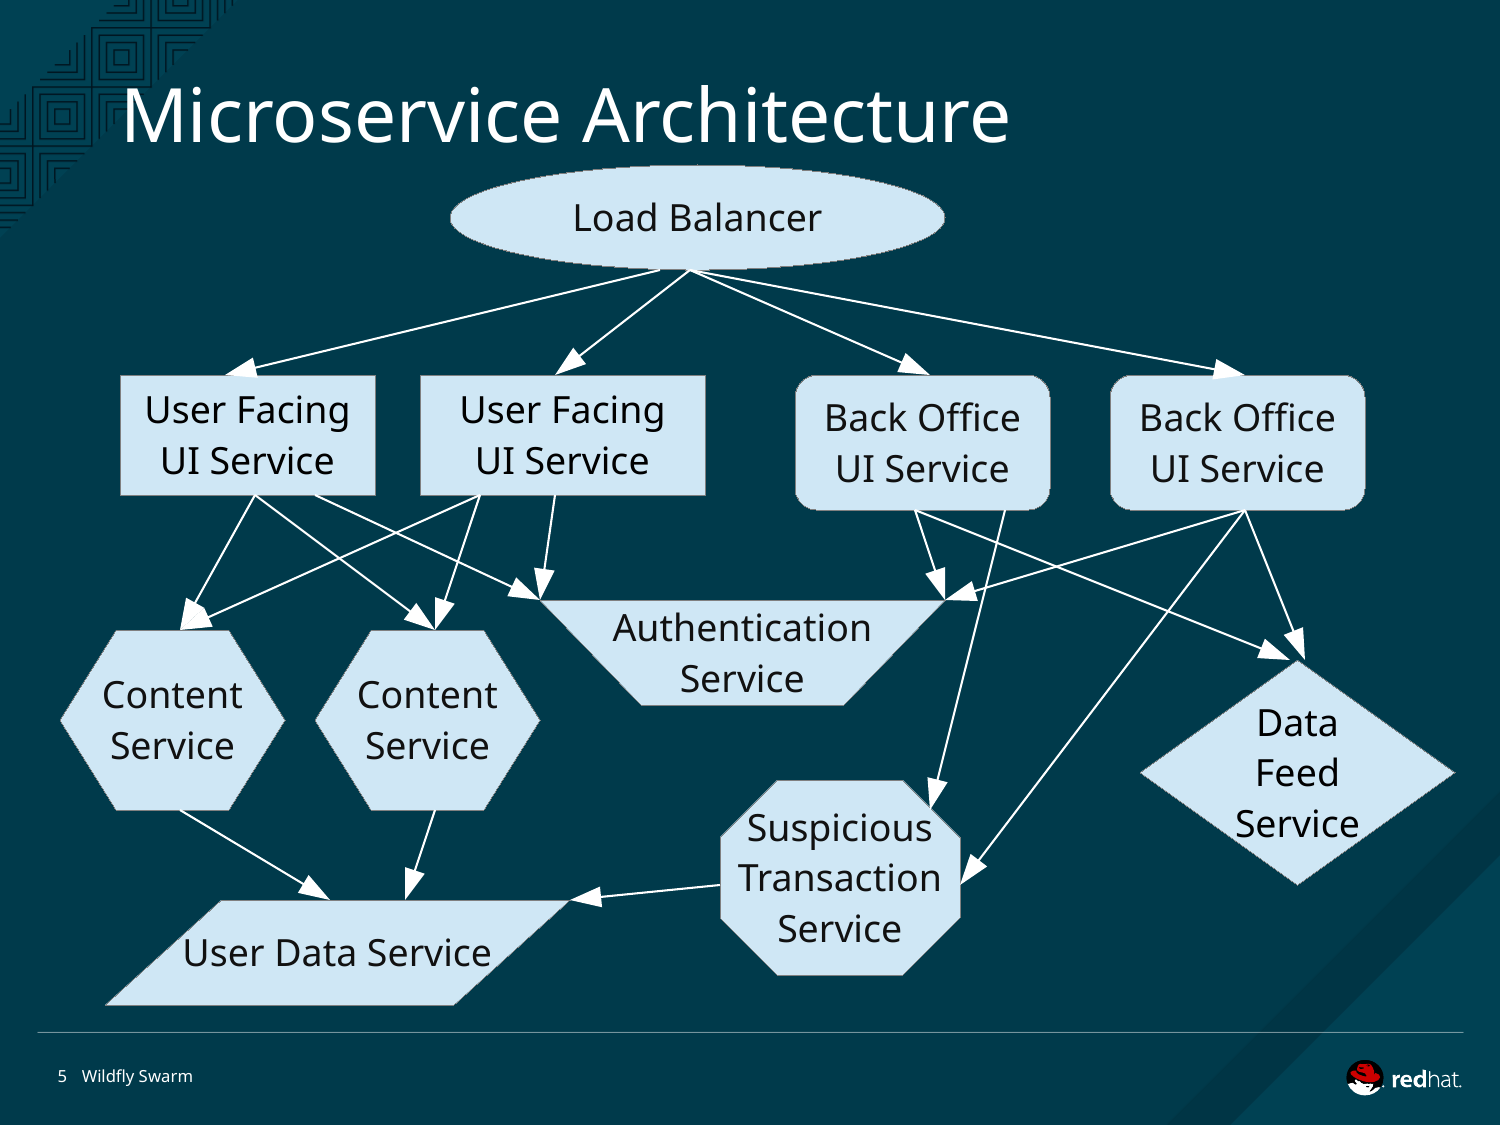

# Microservice Architecture
Load Balancer
User Facing
UI Service
User Facing
UI Service
Back Office
UI Service
Back Office
UI Service
Authentication
Service
Content
Service
Content
Service
Data
Feed
Service
Suspicious
Transaction
Service
User Data Service
5
Wildfly Swarm